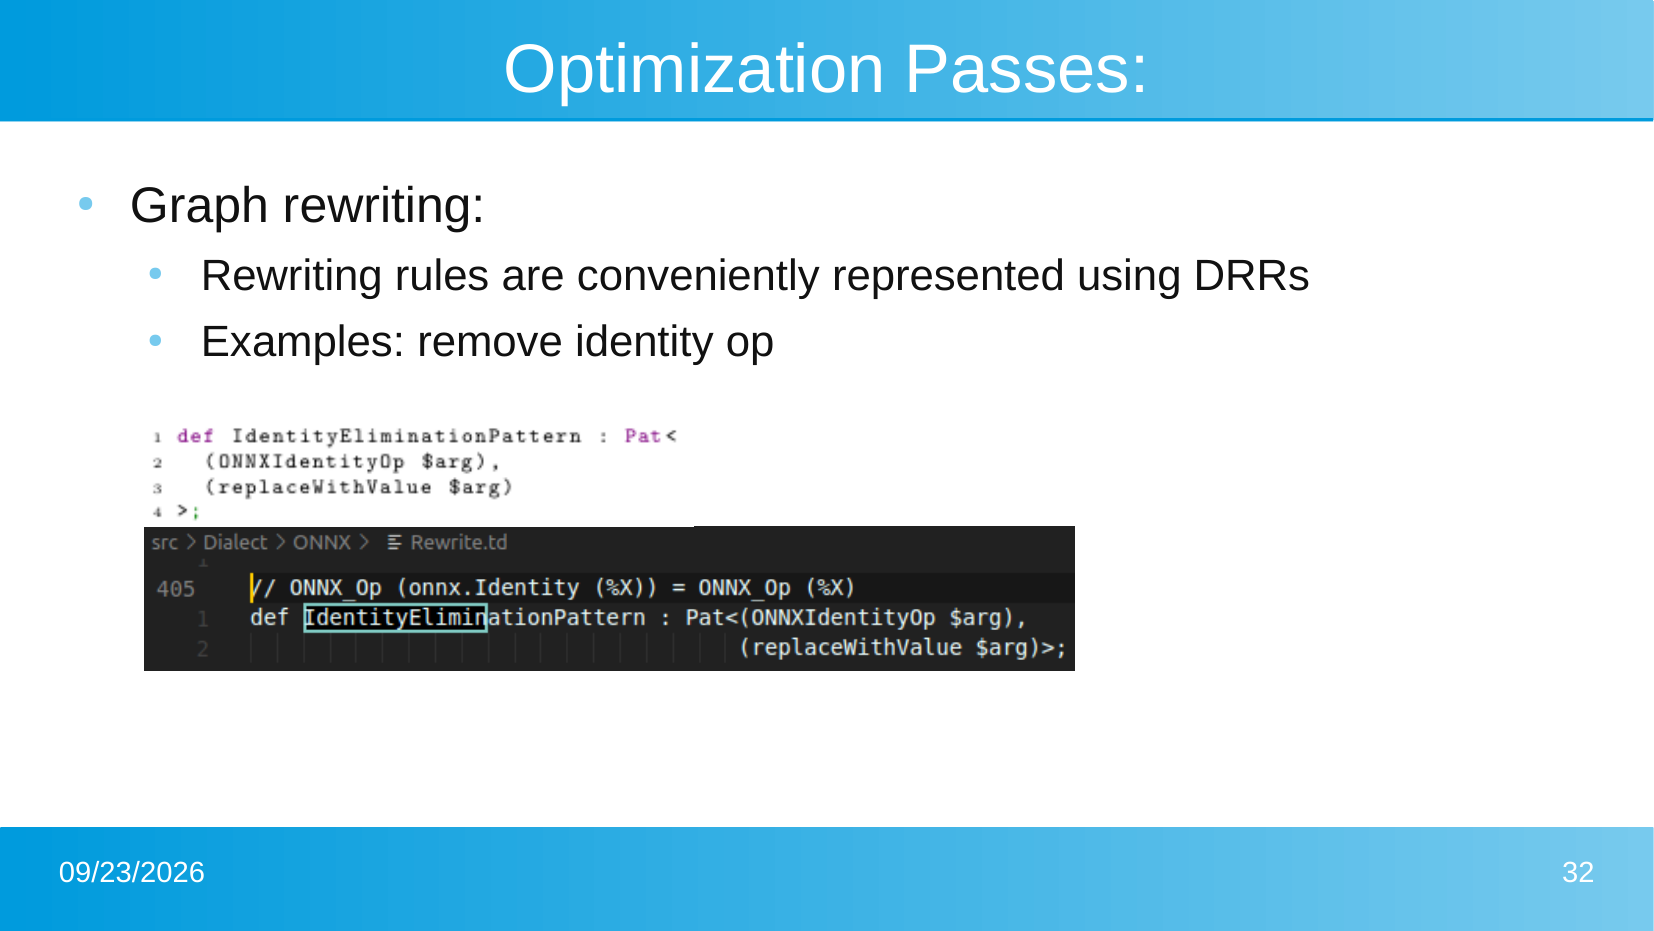

# Optimization Passes:
Graph rewriting:
Rewriting rules are conveniently represented using DRRs
Examples: remove identity op
32